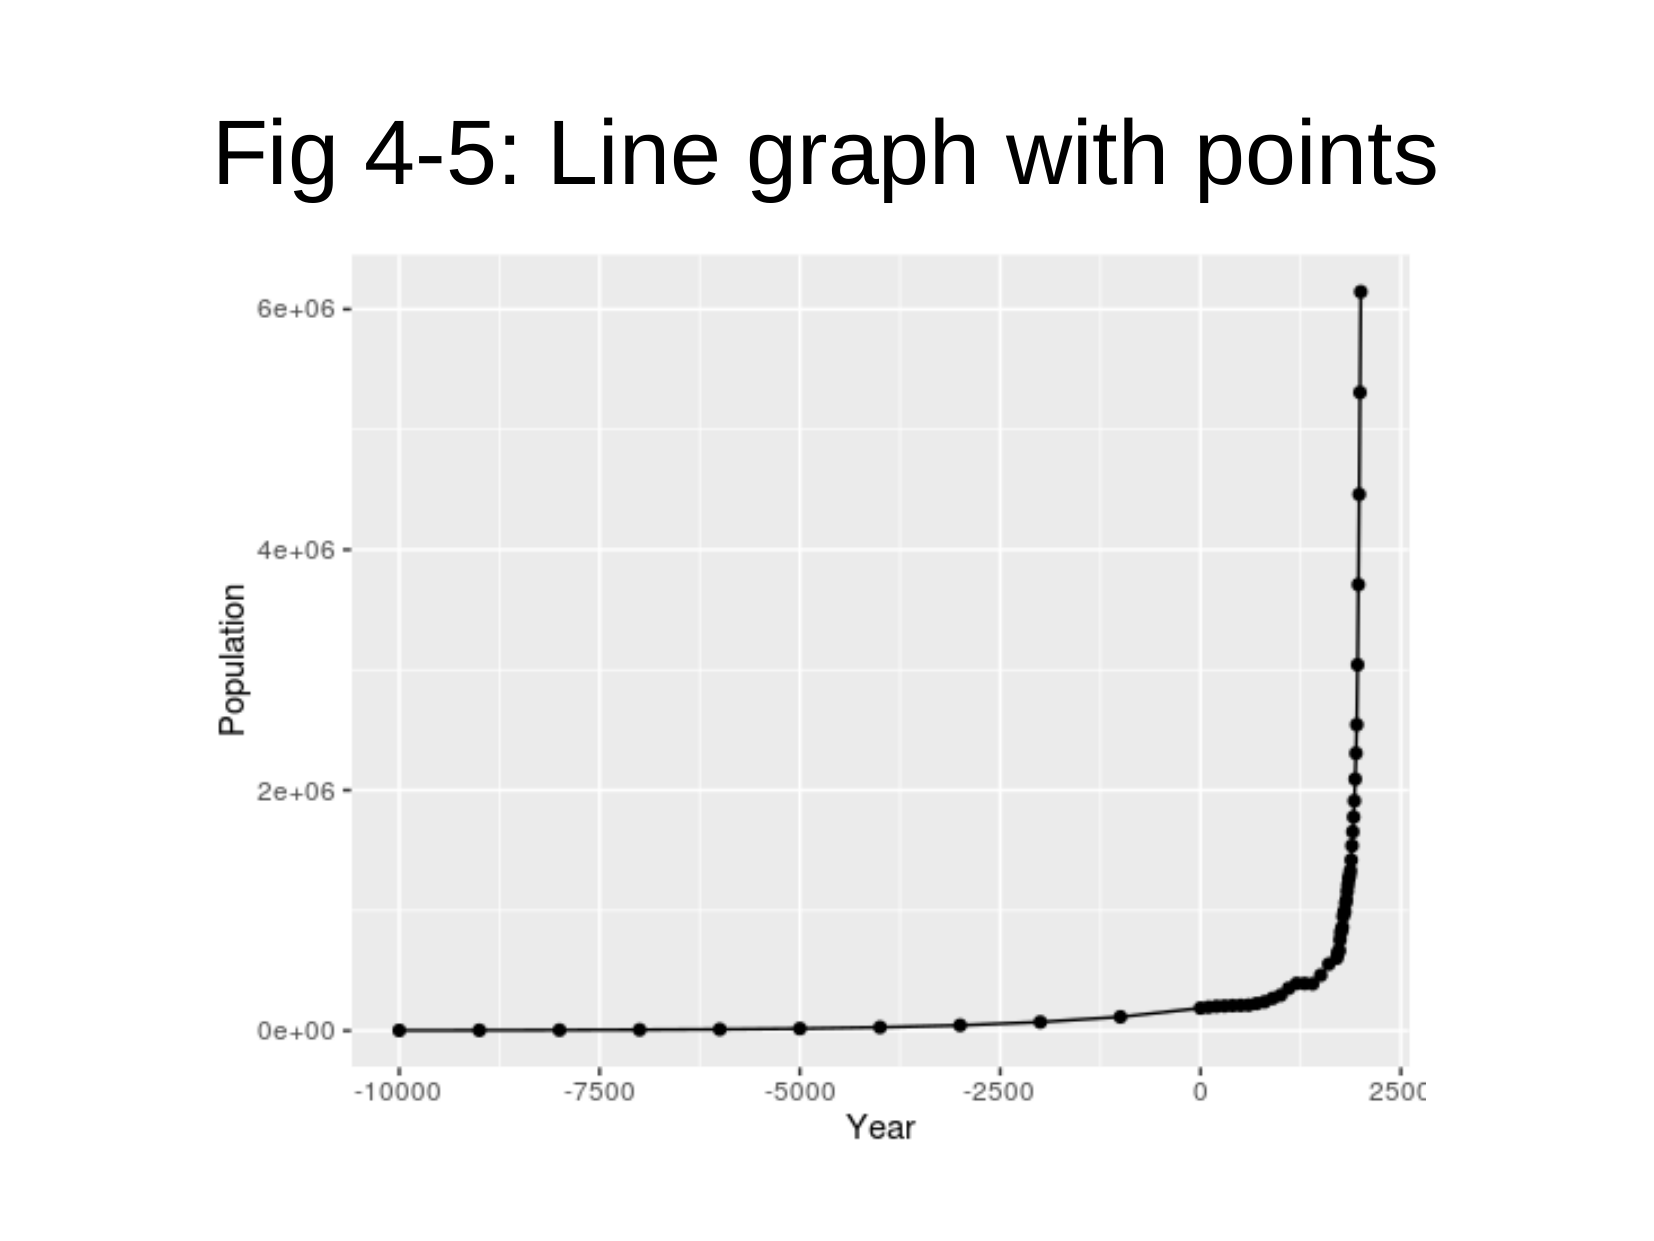

# Fig 4-5: Line graph with points